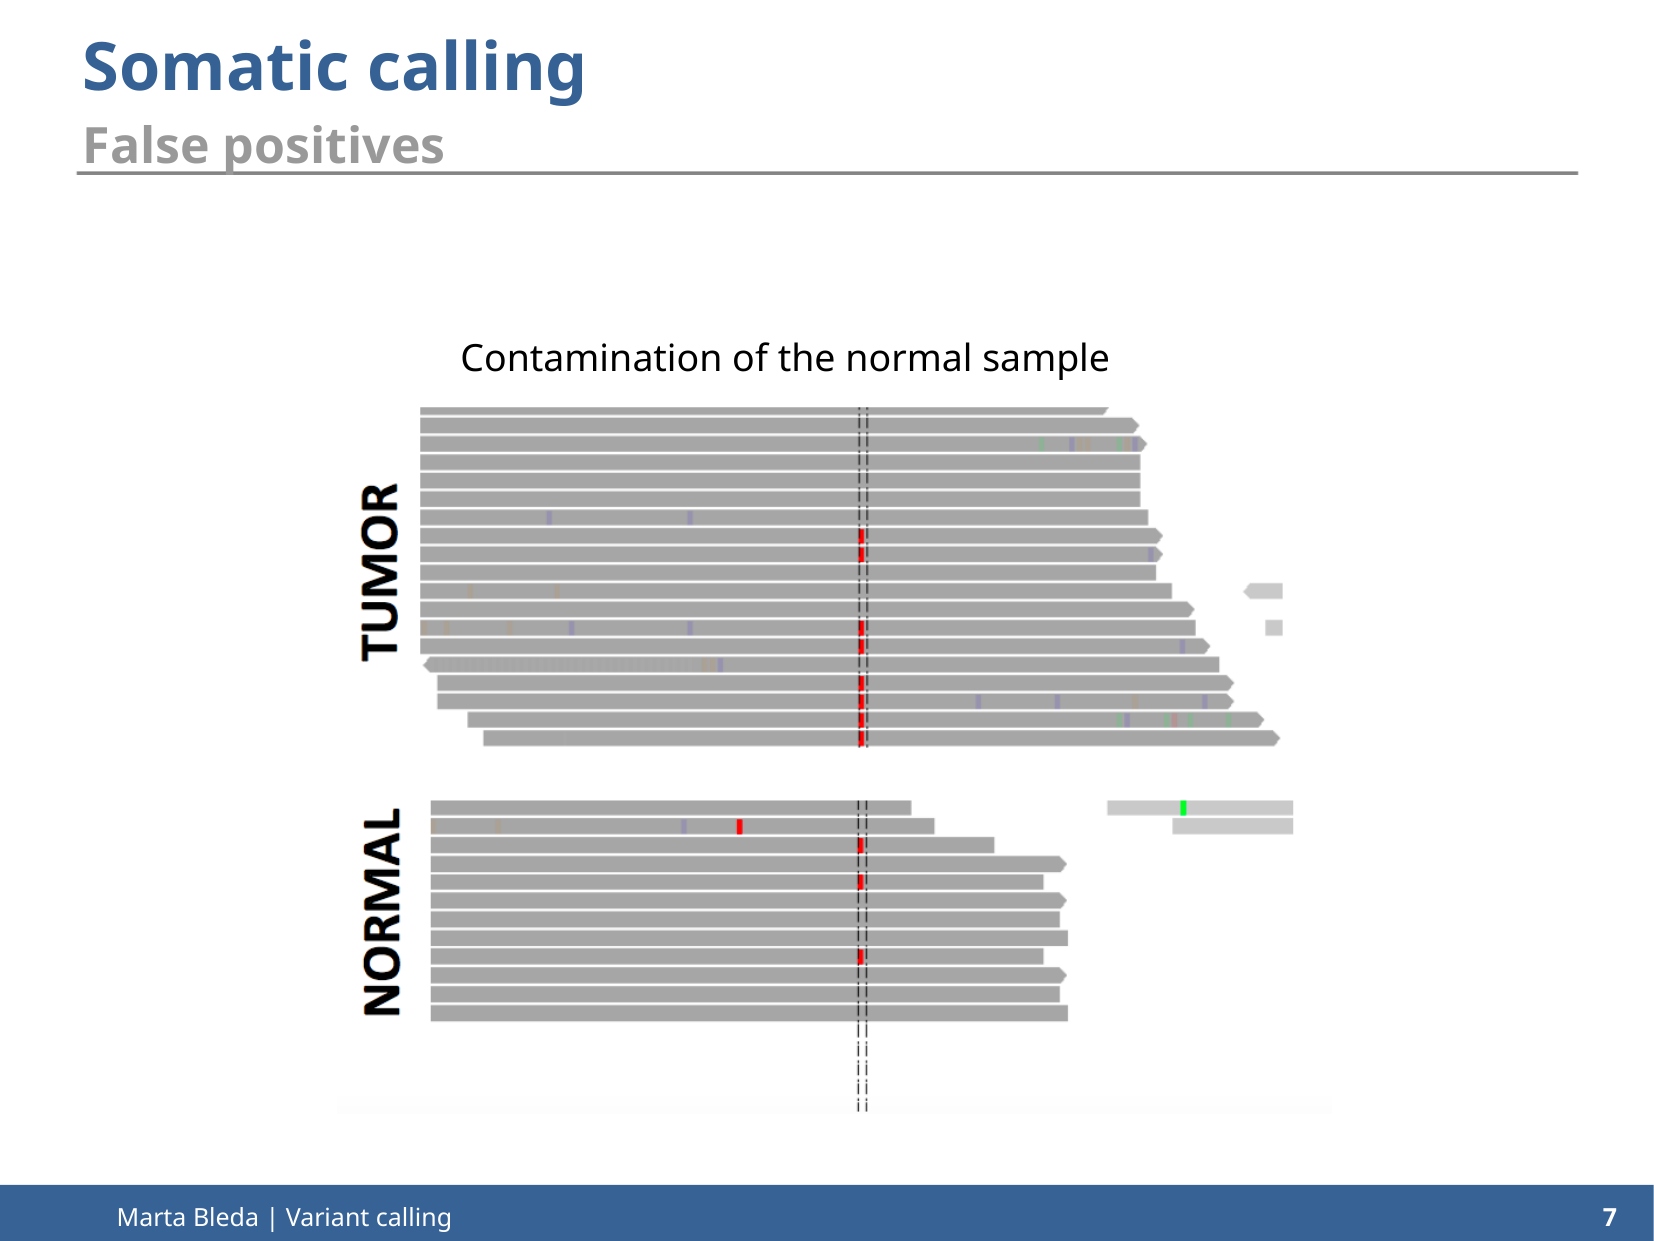

# Somatic calling False positives
Contamination of the normal sample
Marta Bleda | Variant calling
7